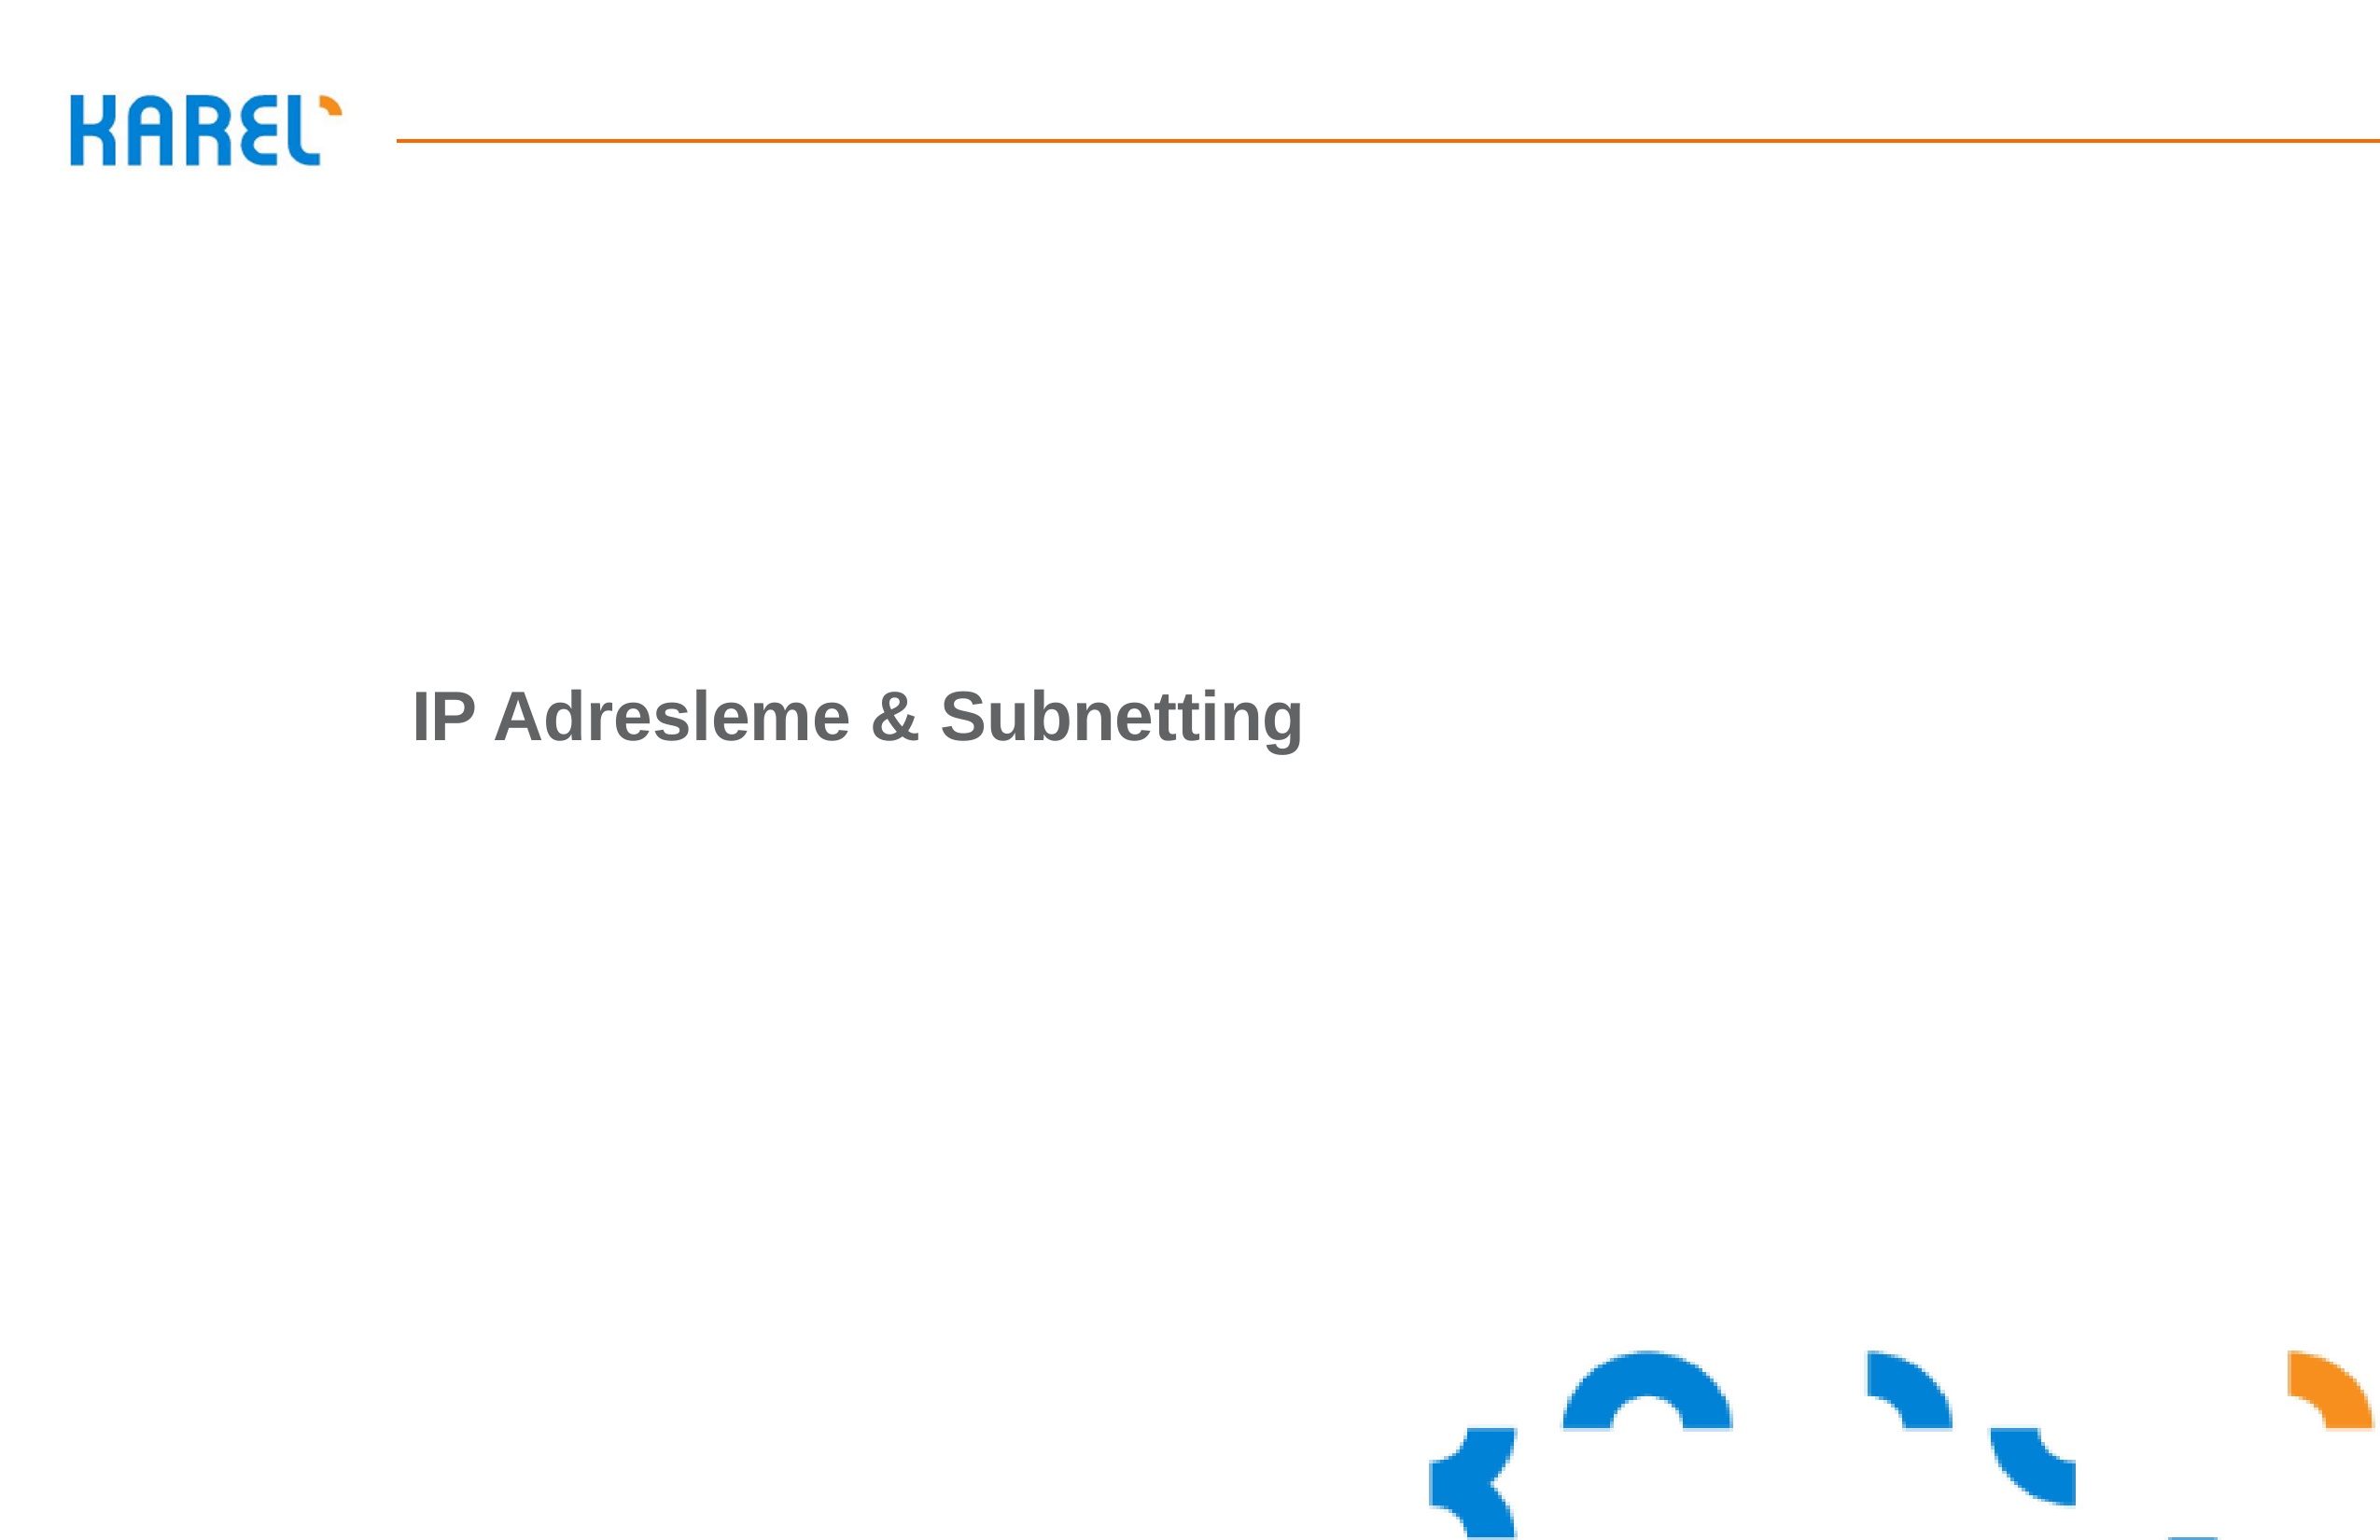

IP Adresleme & Subnetting
Gizli, (c) 2011